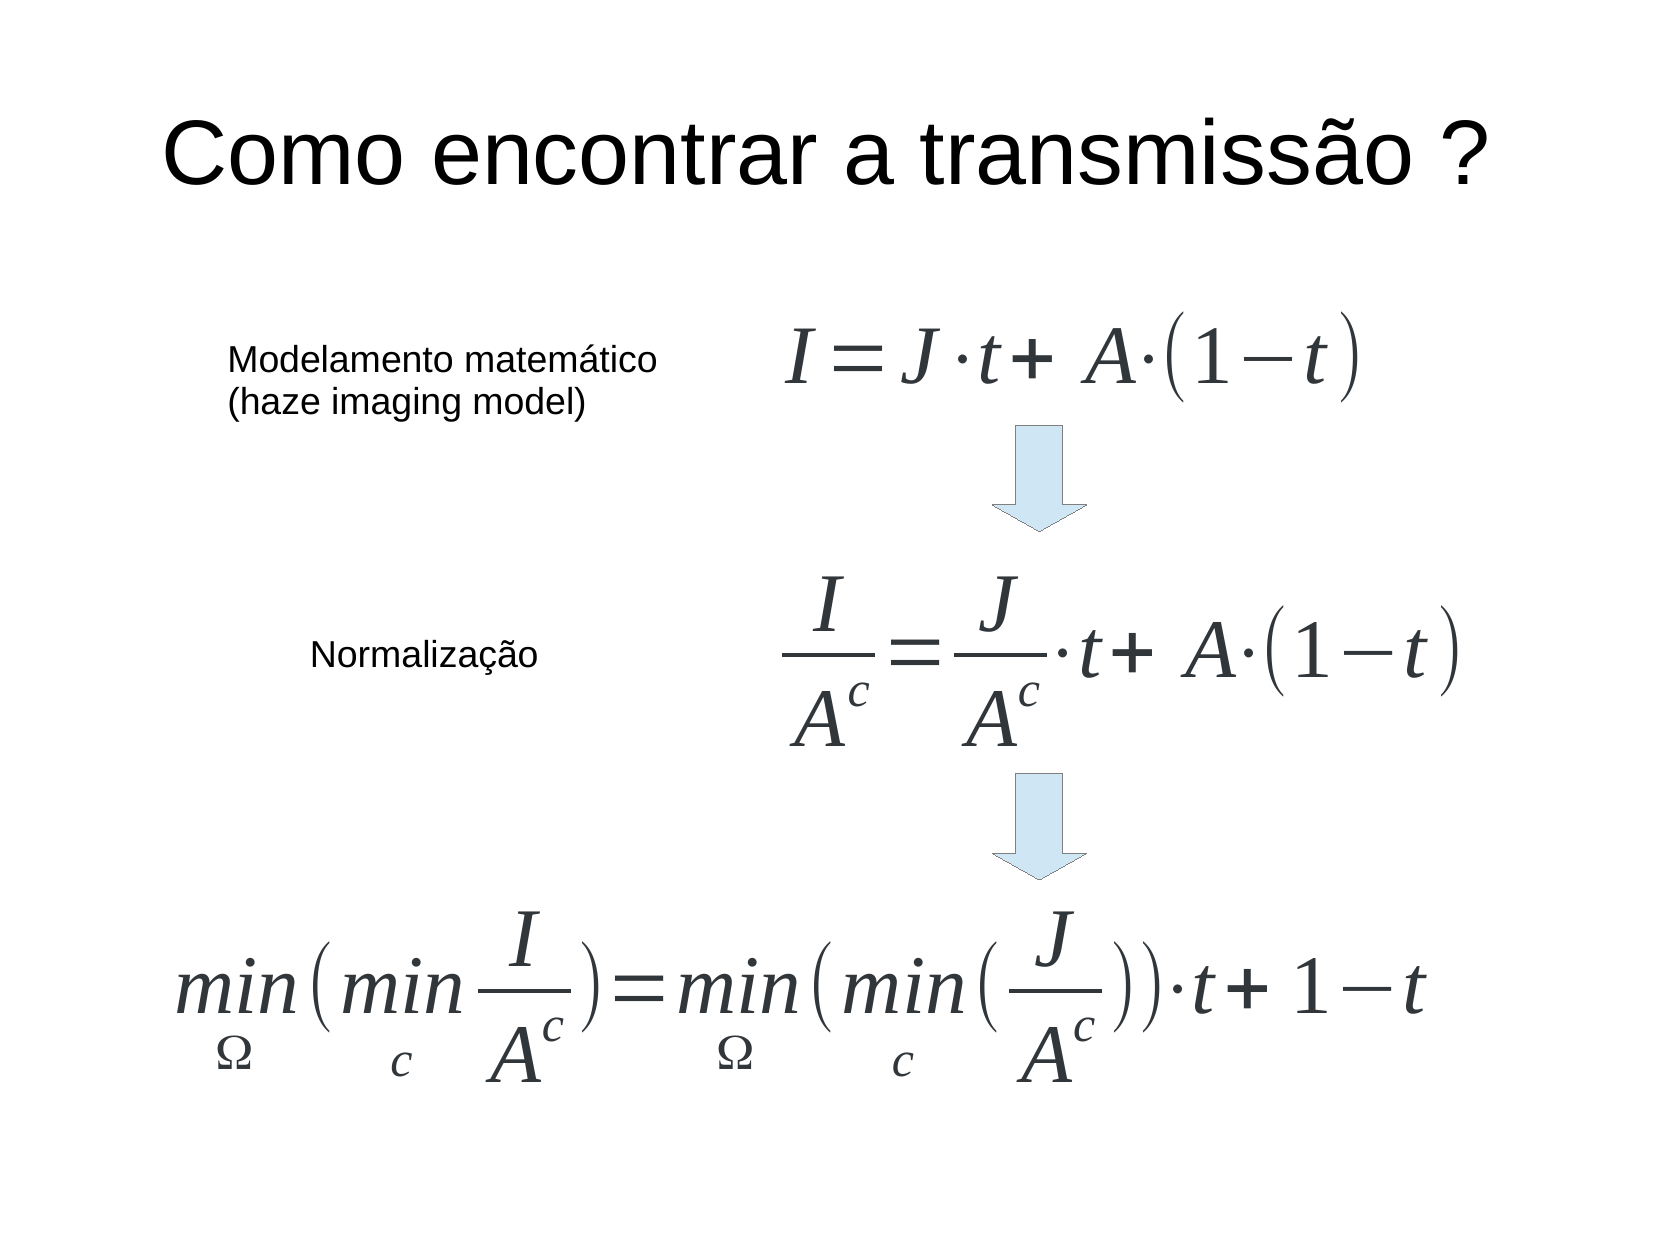

# Como encontrar a transmissão ?
Modelamento matemático
(haze imaging model)
Normalização